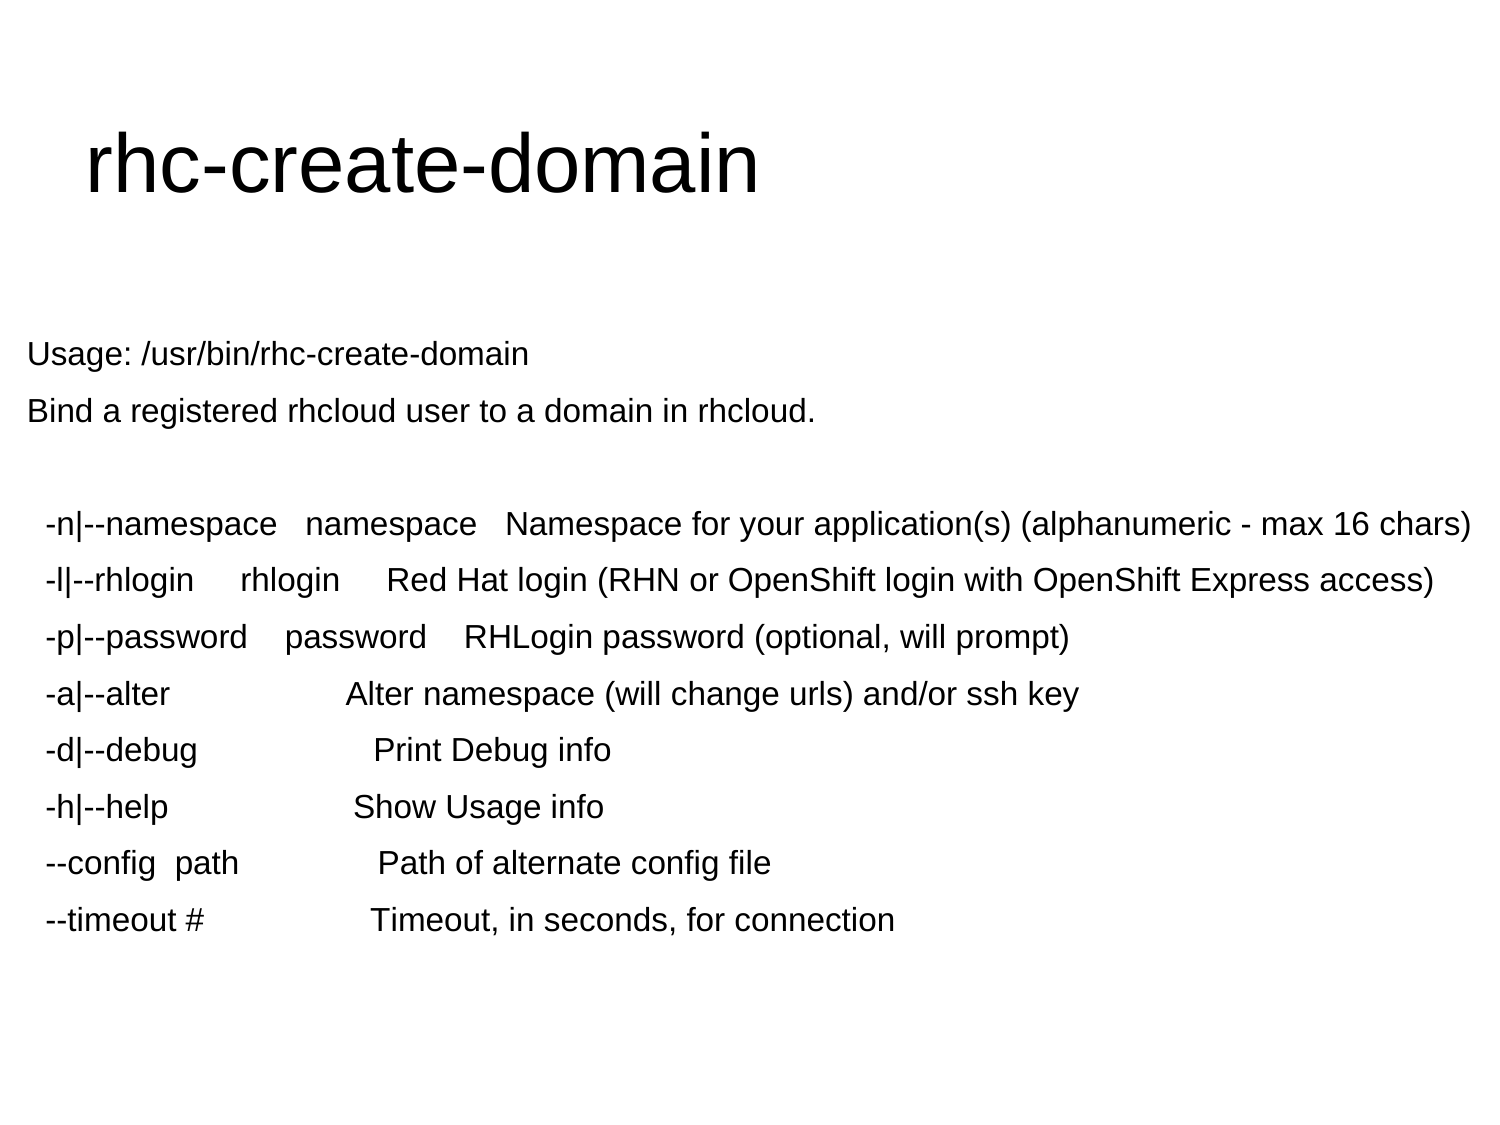

# rhc-create-domain
Usage: /usr/bin/rhc-create-domain
Bind a registered rhcloud user to a domain in rhcloud.
 -n|--namespace namespace Namespace for your application(s) (alphanumeric - max 16 chars)
 -l|--rhlogin rhlogin Red Hat login (RHN or OpenShift login with OpenShift Express access)
 -p|--password password RHLogin password (optional, will prompt)
 -a|--alter Alter namespace (will change urls) and/or ssh key
 -d|--debug Print Debug info
 -h|--help Show Usage info
 --config path Path of alternate config file
 --timeout # Timeout, in seconds, for connection